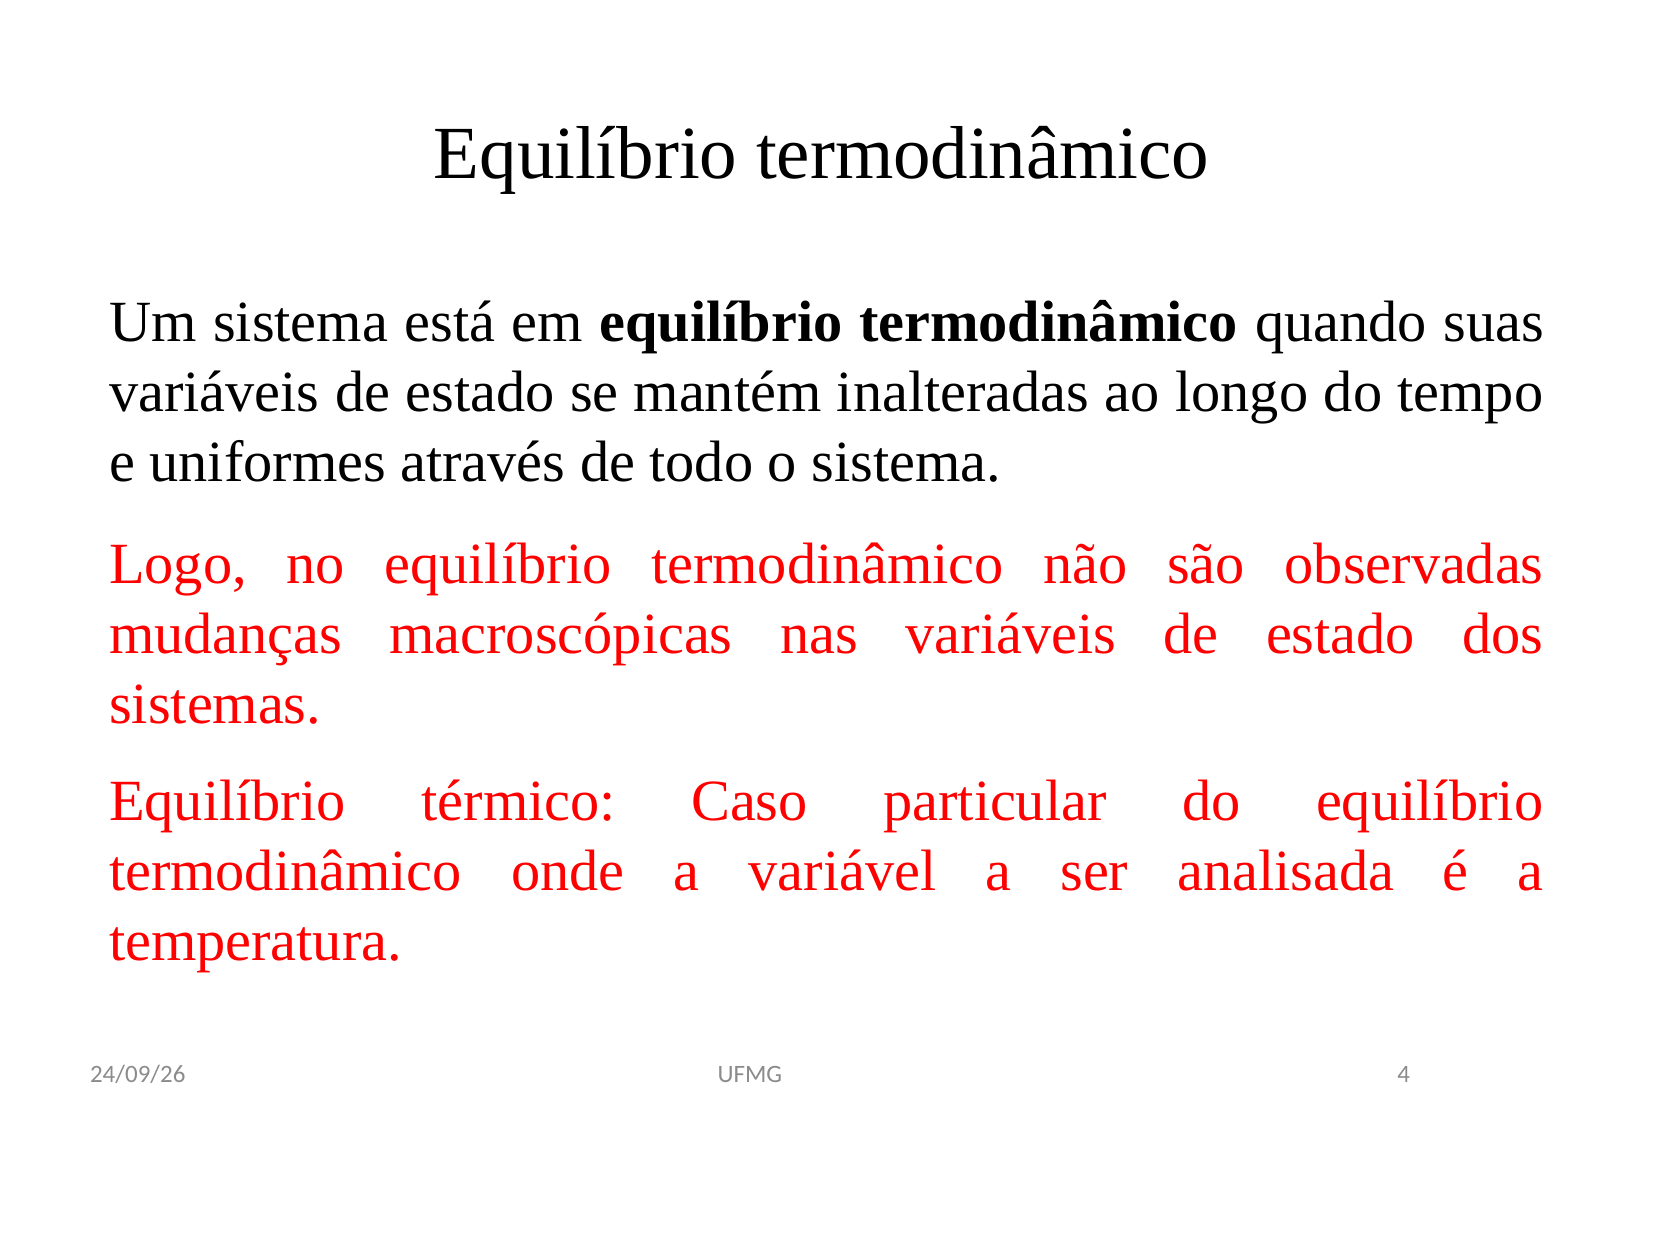

Equilíbrio termodinâmico
Um sistema está em equilíbrio termodinâmico quando suas variáveis de estado se mantém inalteradas ao longo do tempo e uniformes através de todo o sistema.
Logo, no equilíbrio termodinâmico não são observadas mudanças macroscópicas nas variáveis de estado dos sistemas.
Equilíbrio térmico: Caso particular do equilíbrio termodinâmico onde a variável a ser analisada é a temperatura.
UFMG
2